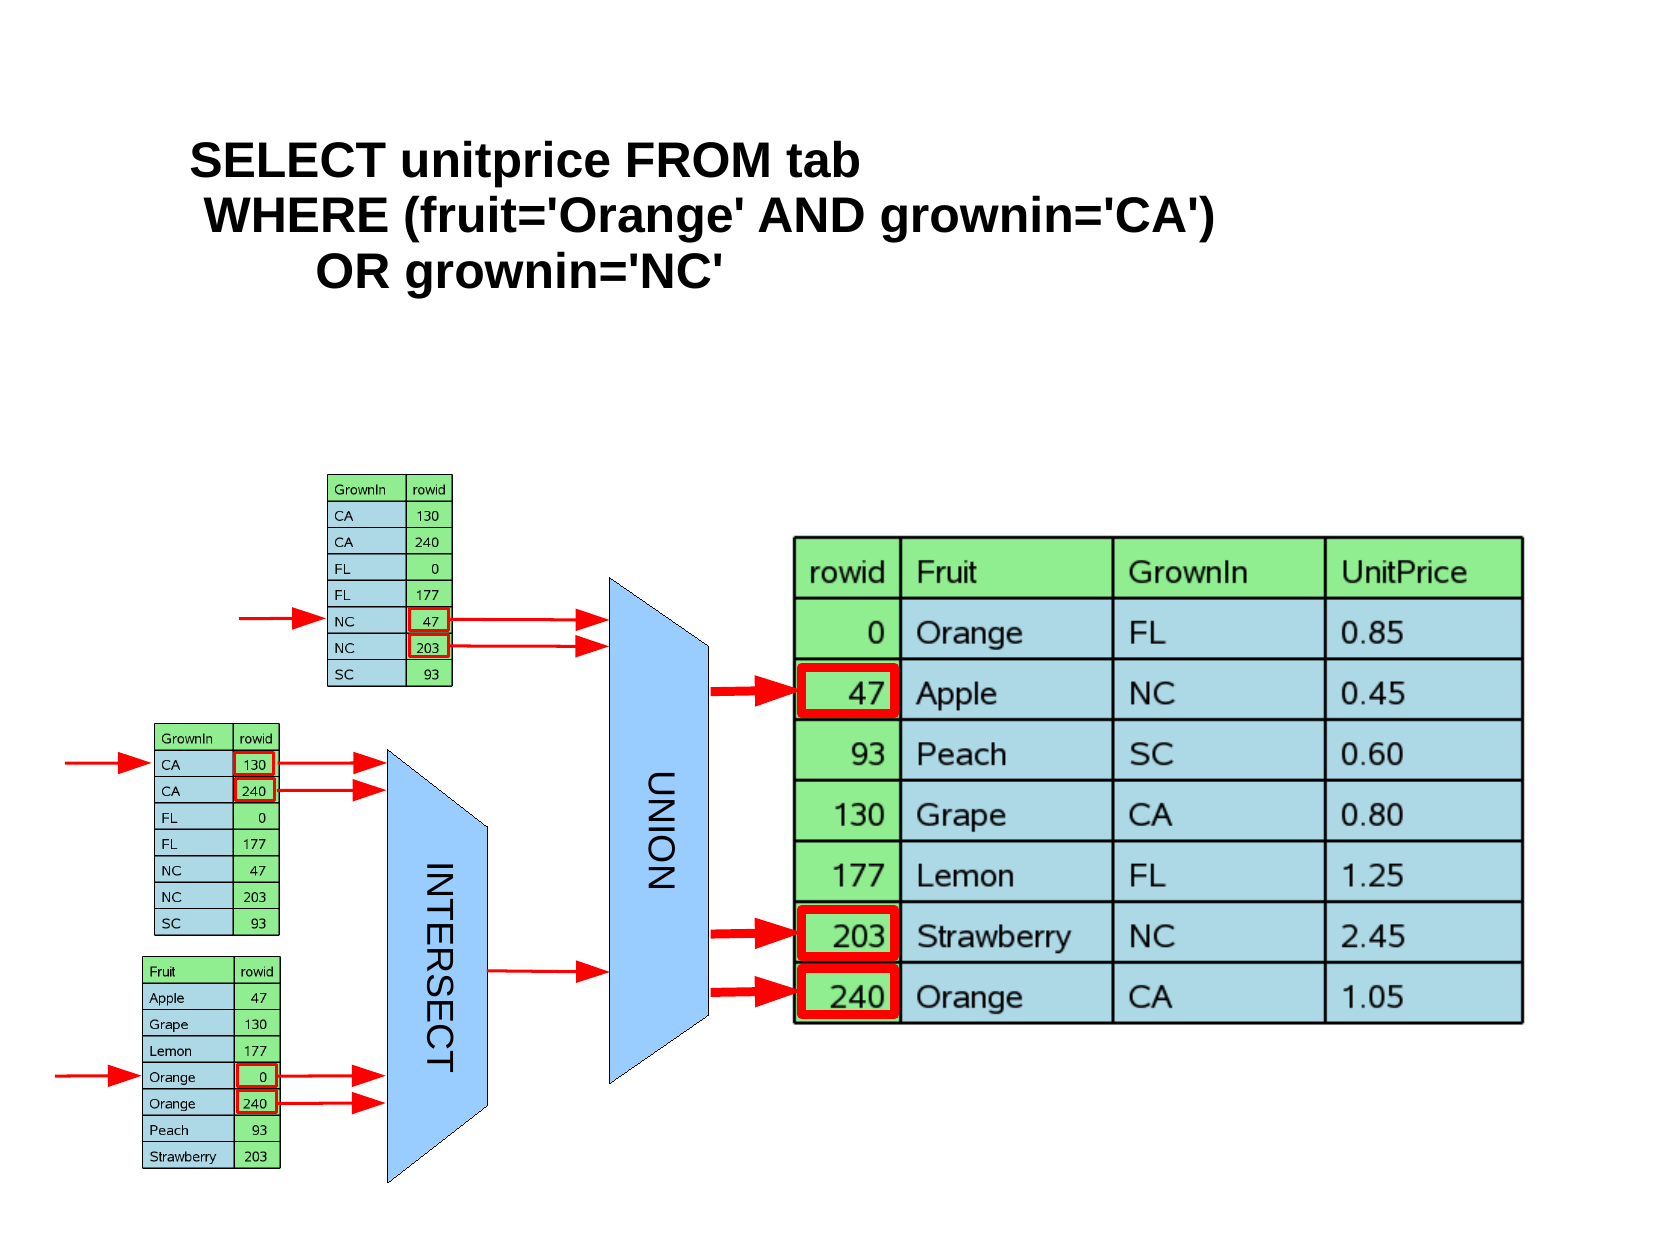

SELECT unitprice FROM tab
 WHERE (fruit='Orange' AND grownin='CA')
 OR grownin='NC'
UNION
INTERSECT